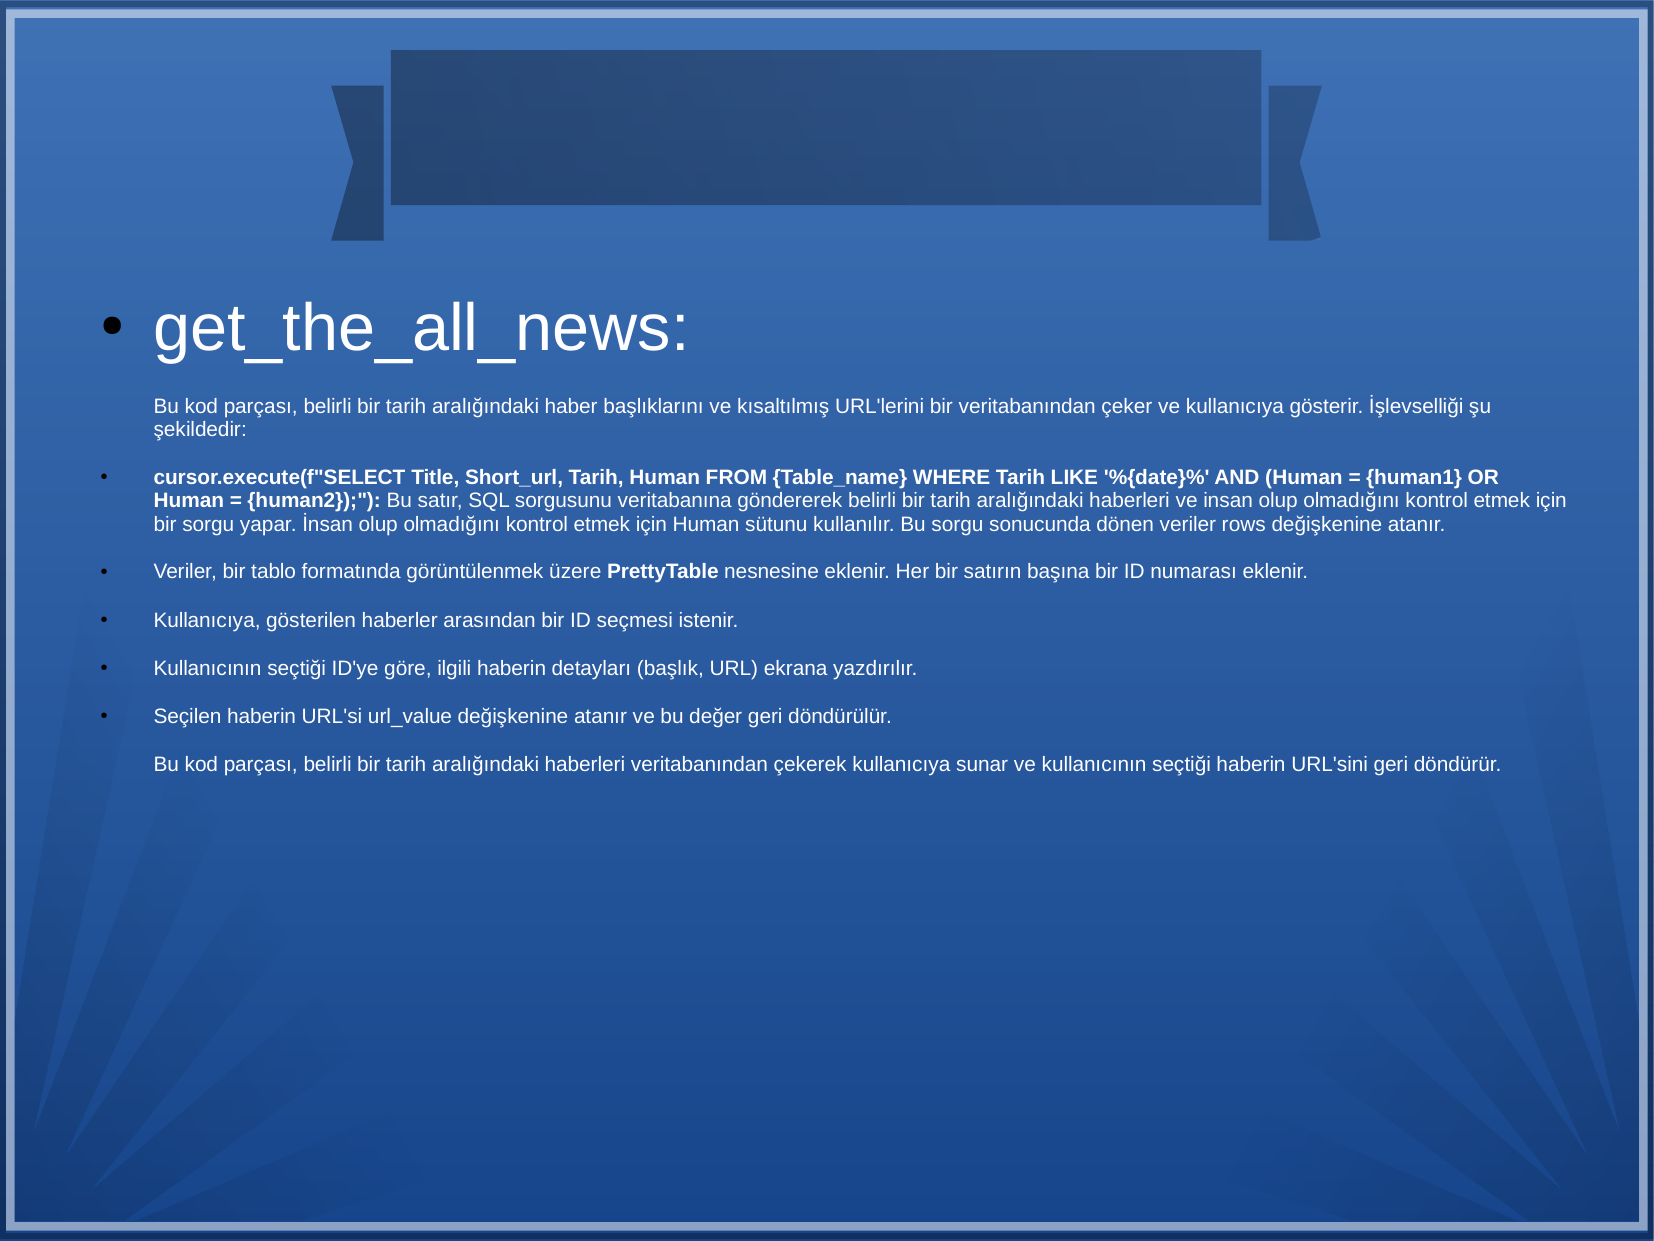

# get_the_all_news:
Bu kod parçası, belirli bir tarih aralığındaki haber başlıklarını ve kısaltılmış URL'lerini bir veritabanından çeker ve kullanıcıya gösterir. İşlevselliği şu şekildedir:
cursor.execute(f"SELECT Title, Short_url, Tarih, Human FROM {Table_name} WHERE Tarih LIKE '%{date}%' AND (Human = {human1} OR Human = {human2});"): Bu satır, SQL sorgusunu veritabanına göndererek belirli bir tarih aralığındaki haberleri ve insan olup olmadığını kontrol etmek için bir sorgu yapar. İnsan olup olmadığını kontrol etmek için Human sütunu kullanılır. Bu sorgu sonucunda dönen veriler rows değişkenine atanır.
Veriler, bir tablo formatında görüntülenmek üzere PrettyTable nesnesine eklenir. Her bir satırın başına bir ID numarası eklenir.
Kullanıcıya, gösterilen haberler arasından bir ID seçmesi istenir.
Kullanıcının seçtiği ID'ye göre, ilgili haberin detayları (başlık, URL) ekrana yazdırılır.
Seçilen haberin URL'si url_value değişkenine atanır ve bu değer geri döndürülür.
Bu kod parçası, belirli bir tarih aralığındaki haberleri veritabanından çekerek kullanıcıya sunar ve kullanıcının seçtiği haberin URL'sini geri döndürür.